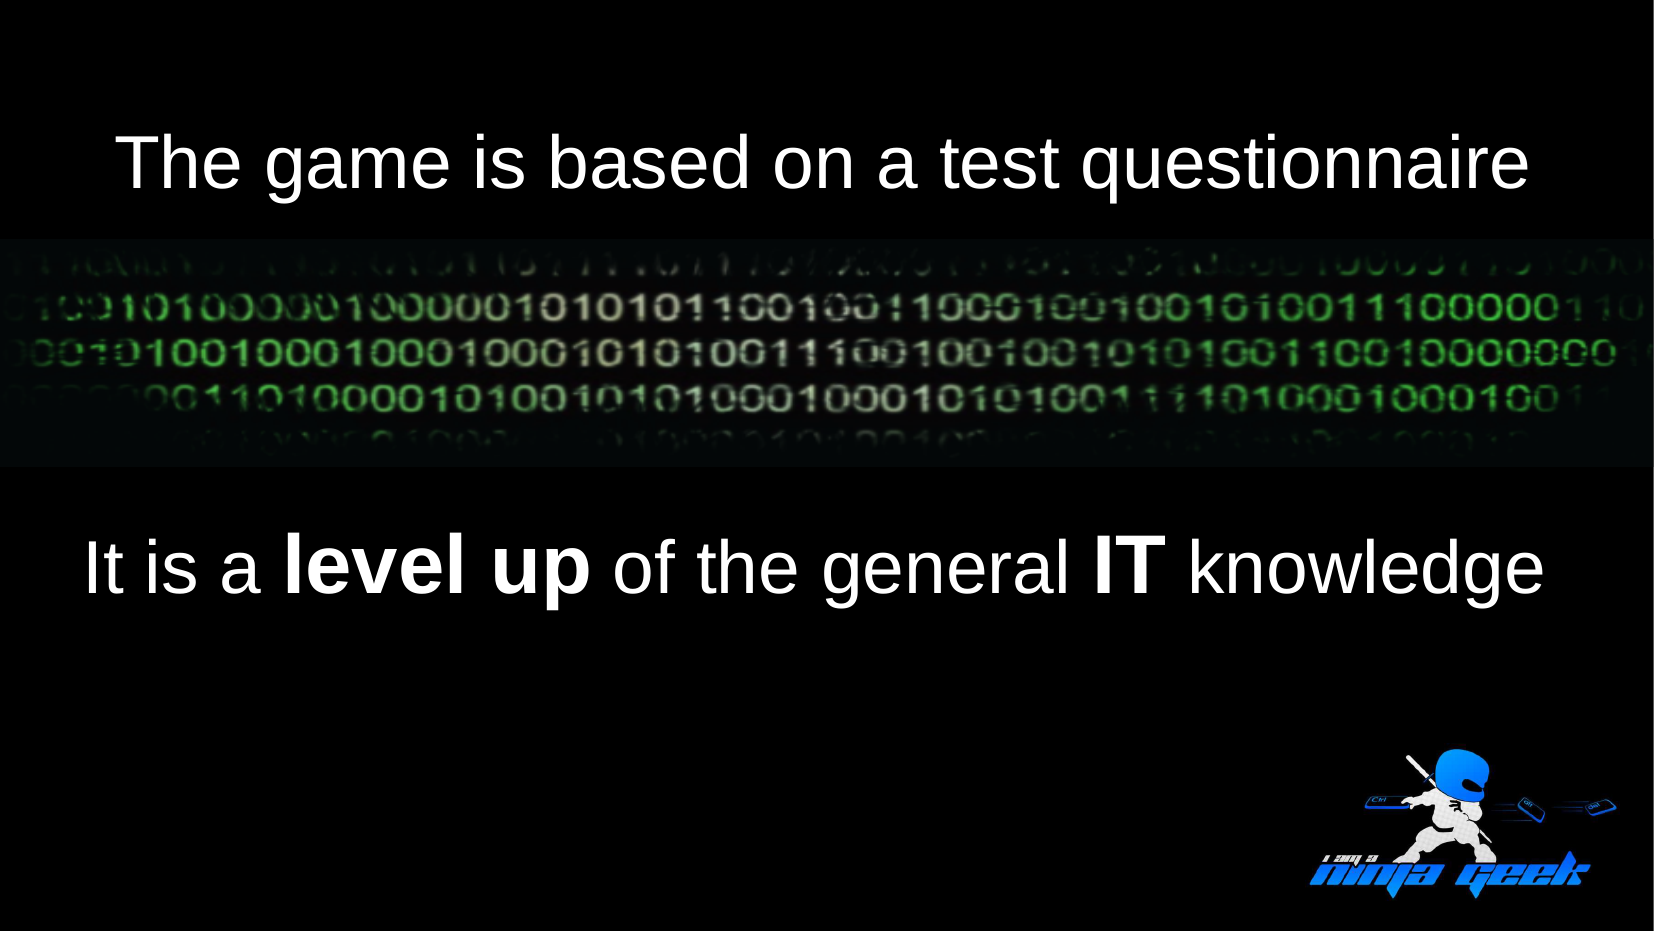

# The game is based on a test questionnaire
It is a level up of the general IT knowledge